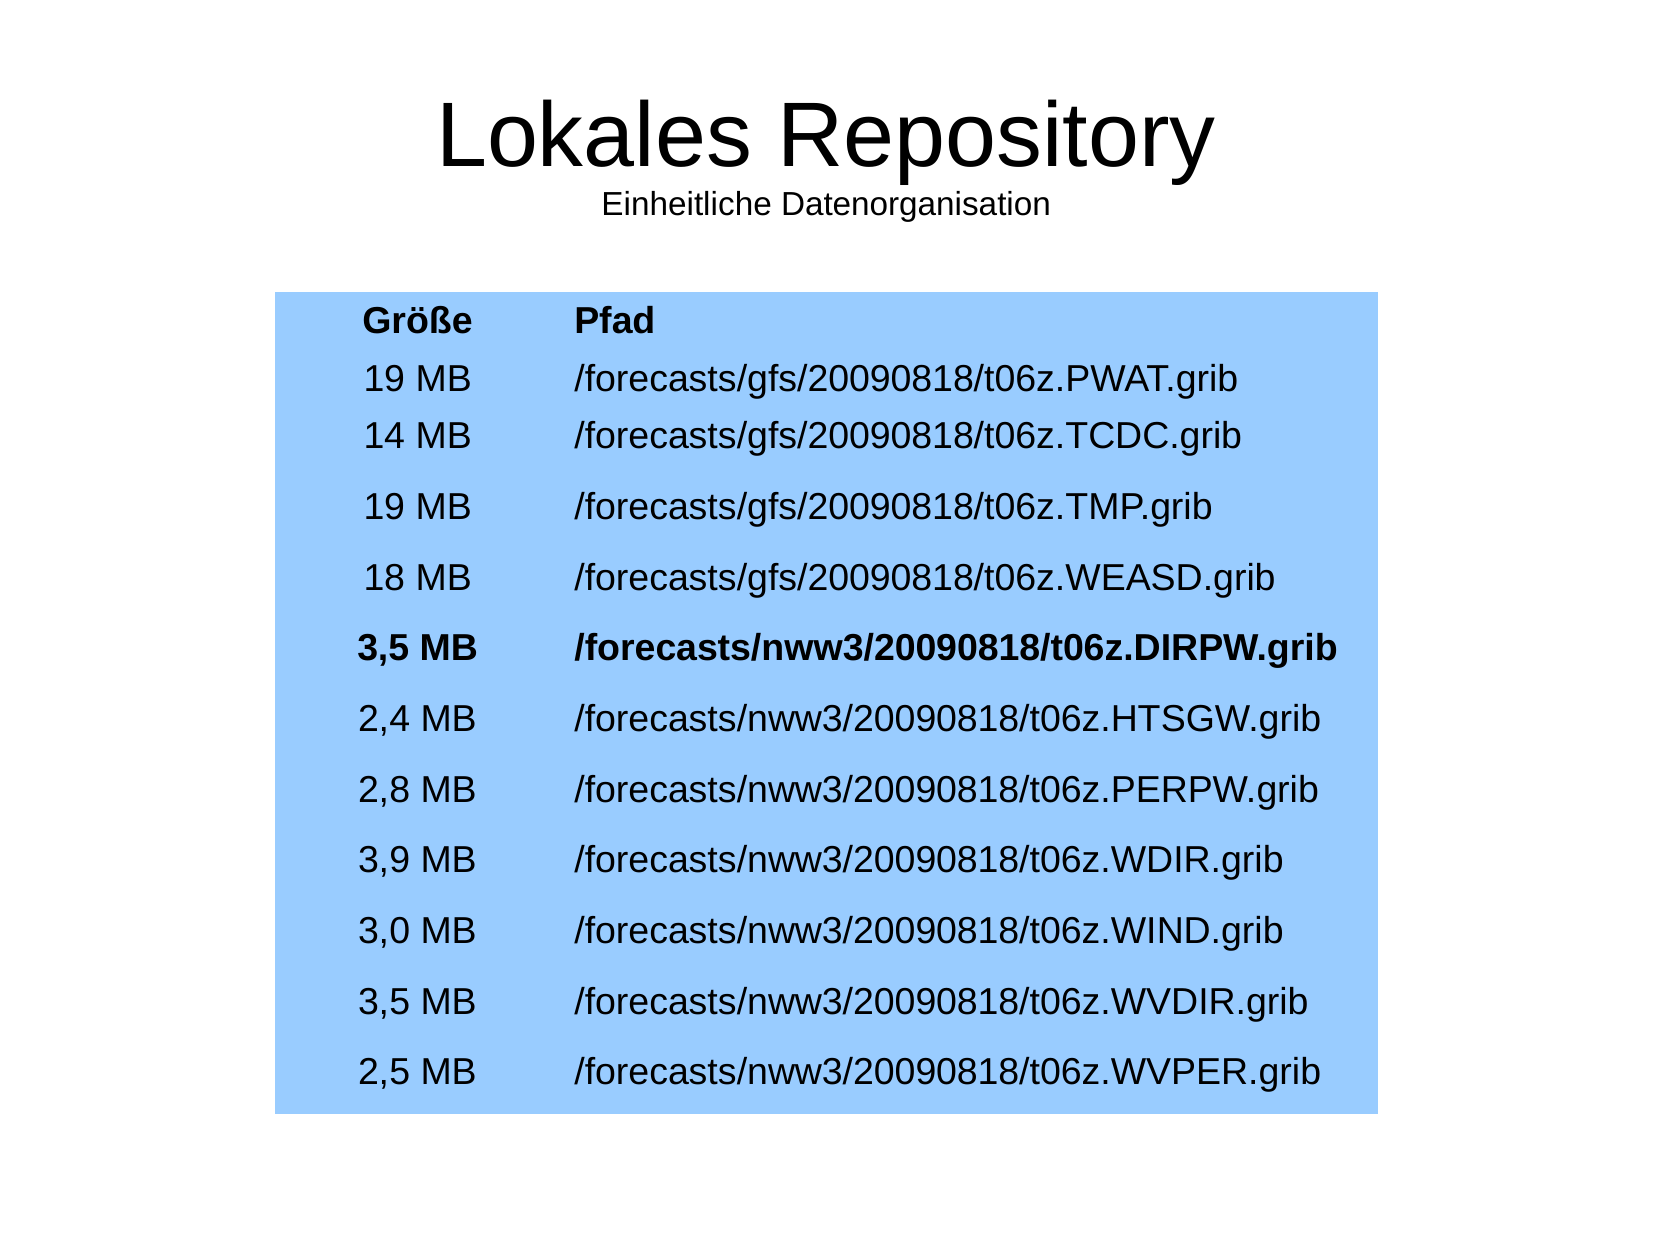

# Lokales Repository Einheitliche Datenorganisation
| Größe | Pfad |
| --- | --- |
| 19 MB | /forecasts/gfs/20090818/t06z.PWAT.grib |
| 14 MB | /forecasts/gfs/20090818/t06z.TCDC.grib |
| 19 MB | /forecasts/gfs/20090818/t06z.TMP.grib |
| 18 MB | /forecasts/gfs/20090818/t06z.WEASD.grib |
| 3,5 MB | /forecasts/nww3/20090818/t06z.DIRPW.grib |
| 2,4 MB | /forecasts/nww3/20090818/t06z.HTSGW.grib |
| 2,8 MB | /forecasts/nww3/20090818/t06z.PERPW.grib |
| 3,9 MB | /forecasts/nww3/20090818/t06z.WDIR.grib |
| 3,0 MB | /forecasts/nww3/20090818/t06z.WIND.grib |
| 3,5 MB | /forecasts/nww3/20090818/t06z.WVDIR.grib |
| 2,5 MB | /forecasts/nww3/20090818/t06z.WVPER.grib |